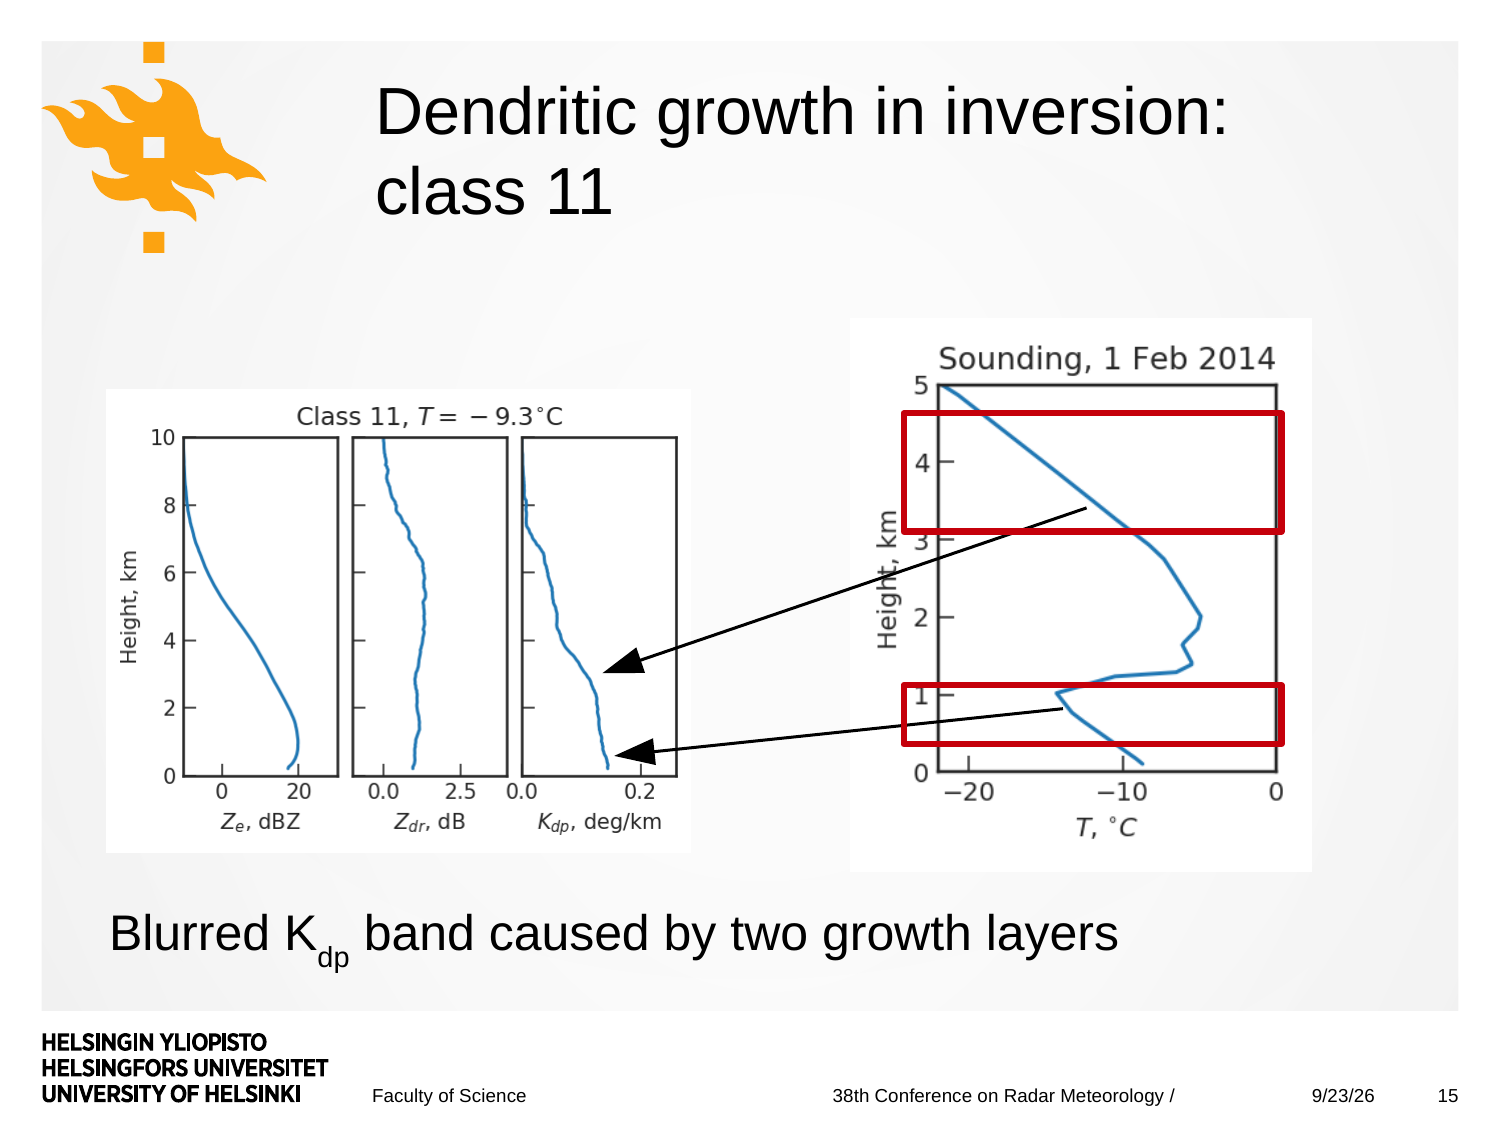

# Dendritic growth in inversion: class 11
Blurred Kdp band caused by two growth layers
15
alatunniste